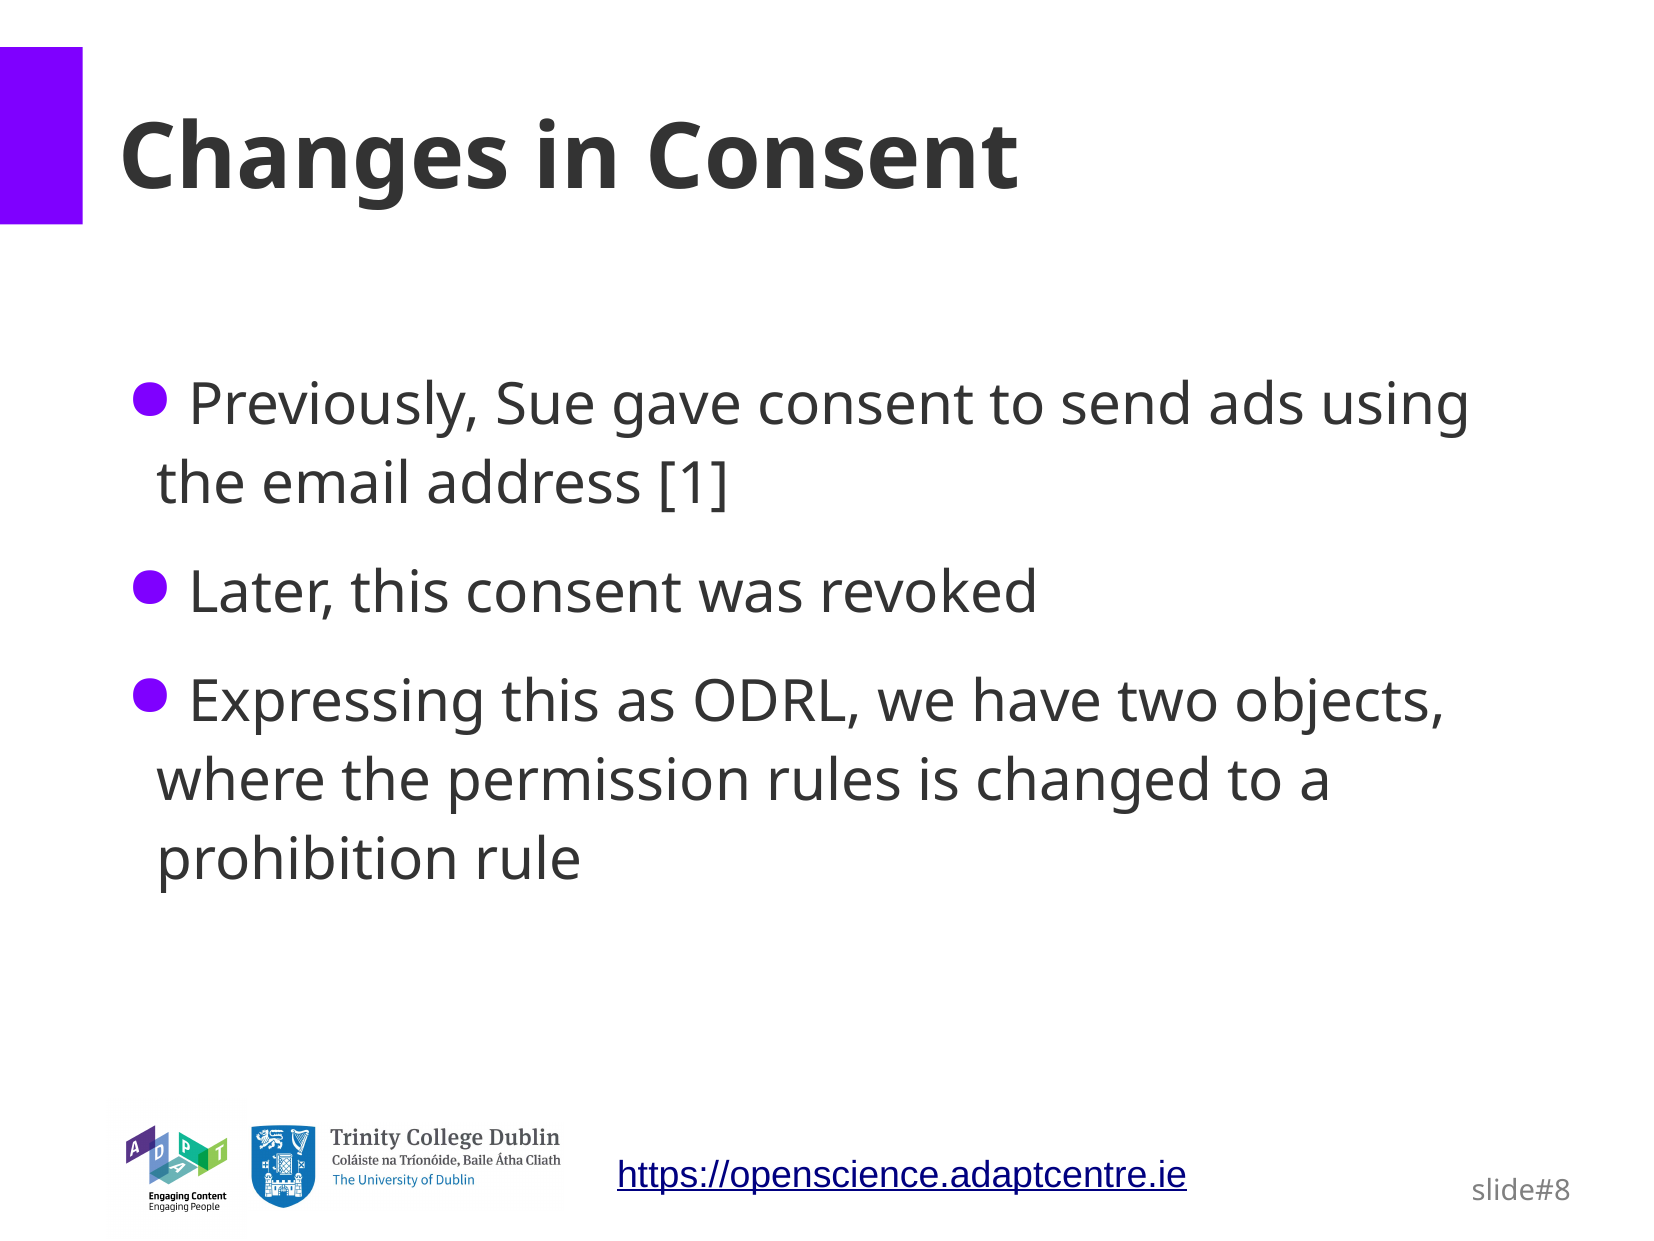

# Changes in Consent
 Previously, Sue gave consent to send ads using the email address [1]
 Later, this consent was revoked
 Expressing this as ODRL, we have two objects, where the permission rules is changed to a prohibition rule
8